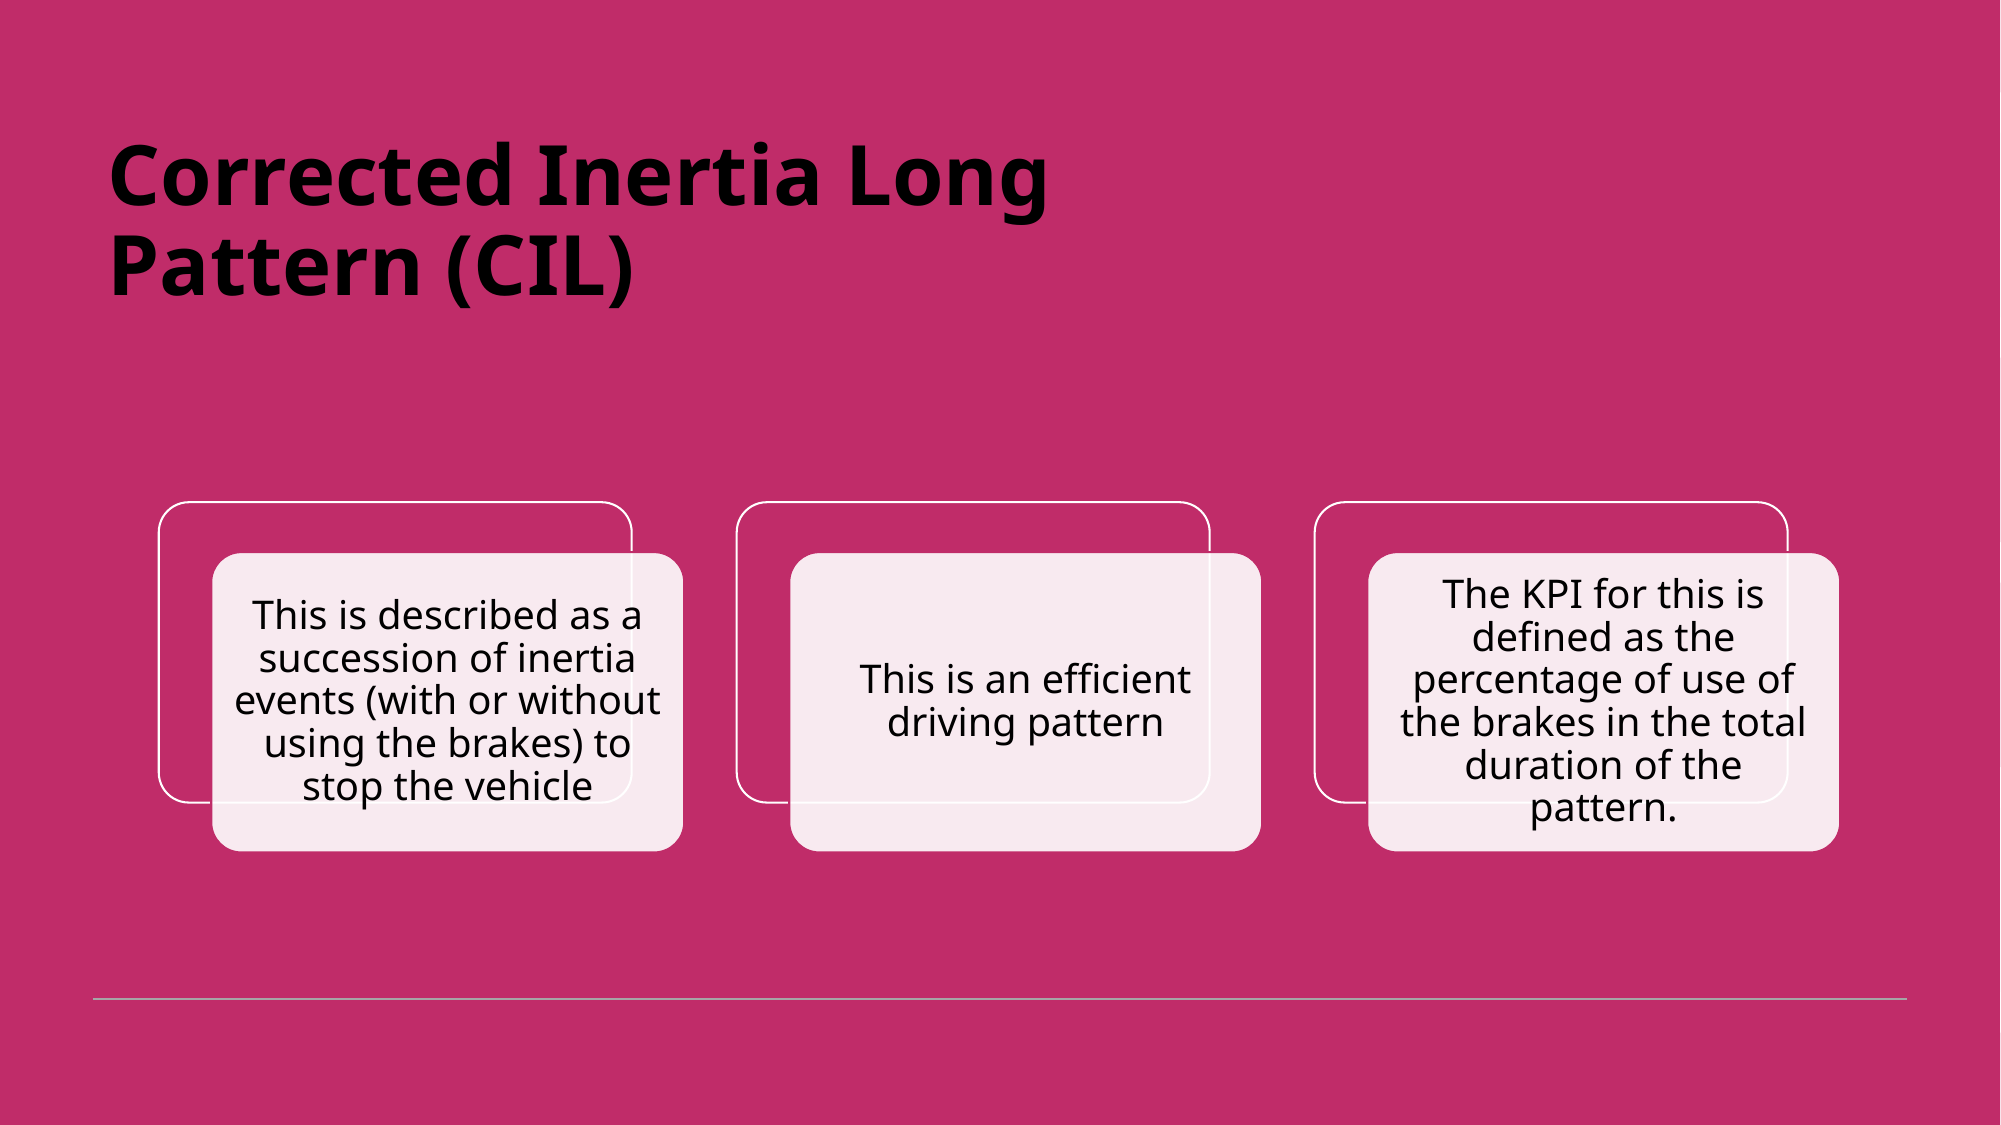

# Corrected Inertia Long Pattern (CIL)
This is described as a succession of inertia events (with or without using the brakes) to stop the vehicle
This is an efficient driving pattern
The KPI for this is defined as the percentage of use of the brakes in the total duration of the pattern.